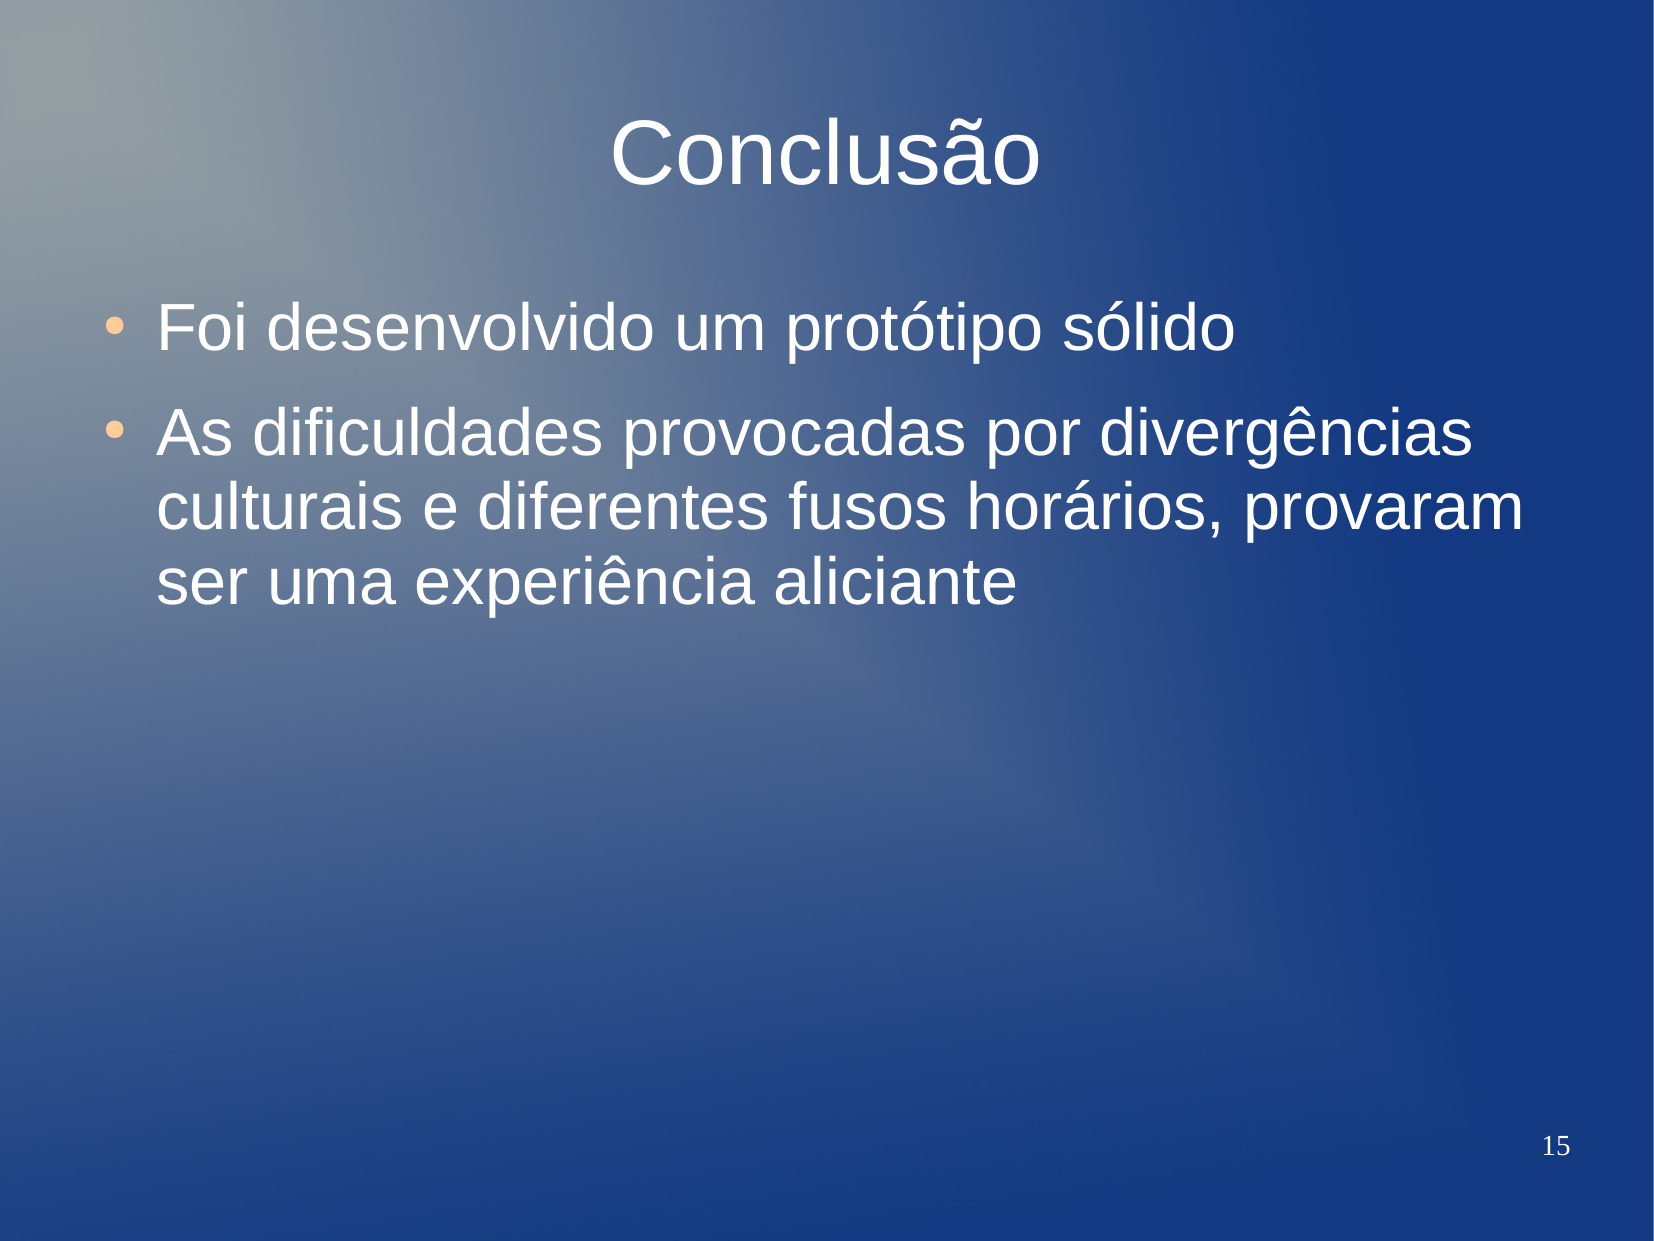

# Conclusão
Foi desenvolvido um protótipo sólido
As dificuldades provocadas por divergências culturais e diferentes fusos horários, provaram ser uma experiência aliciante
15